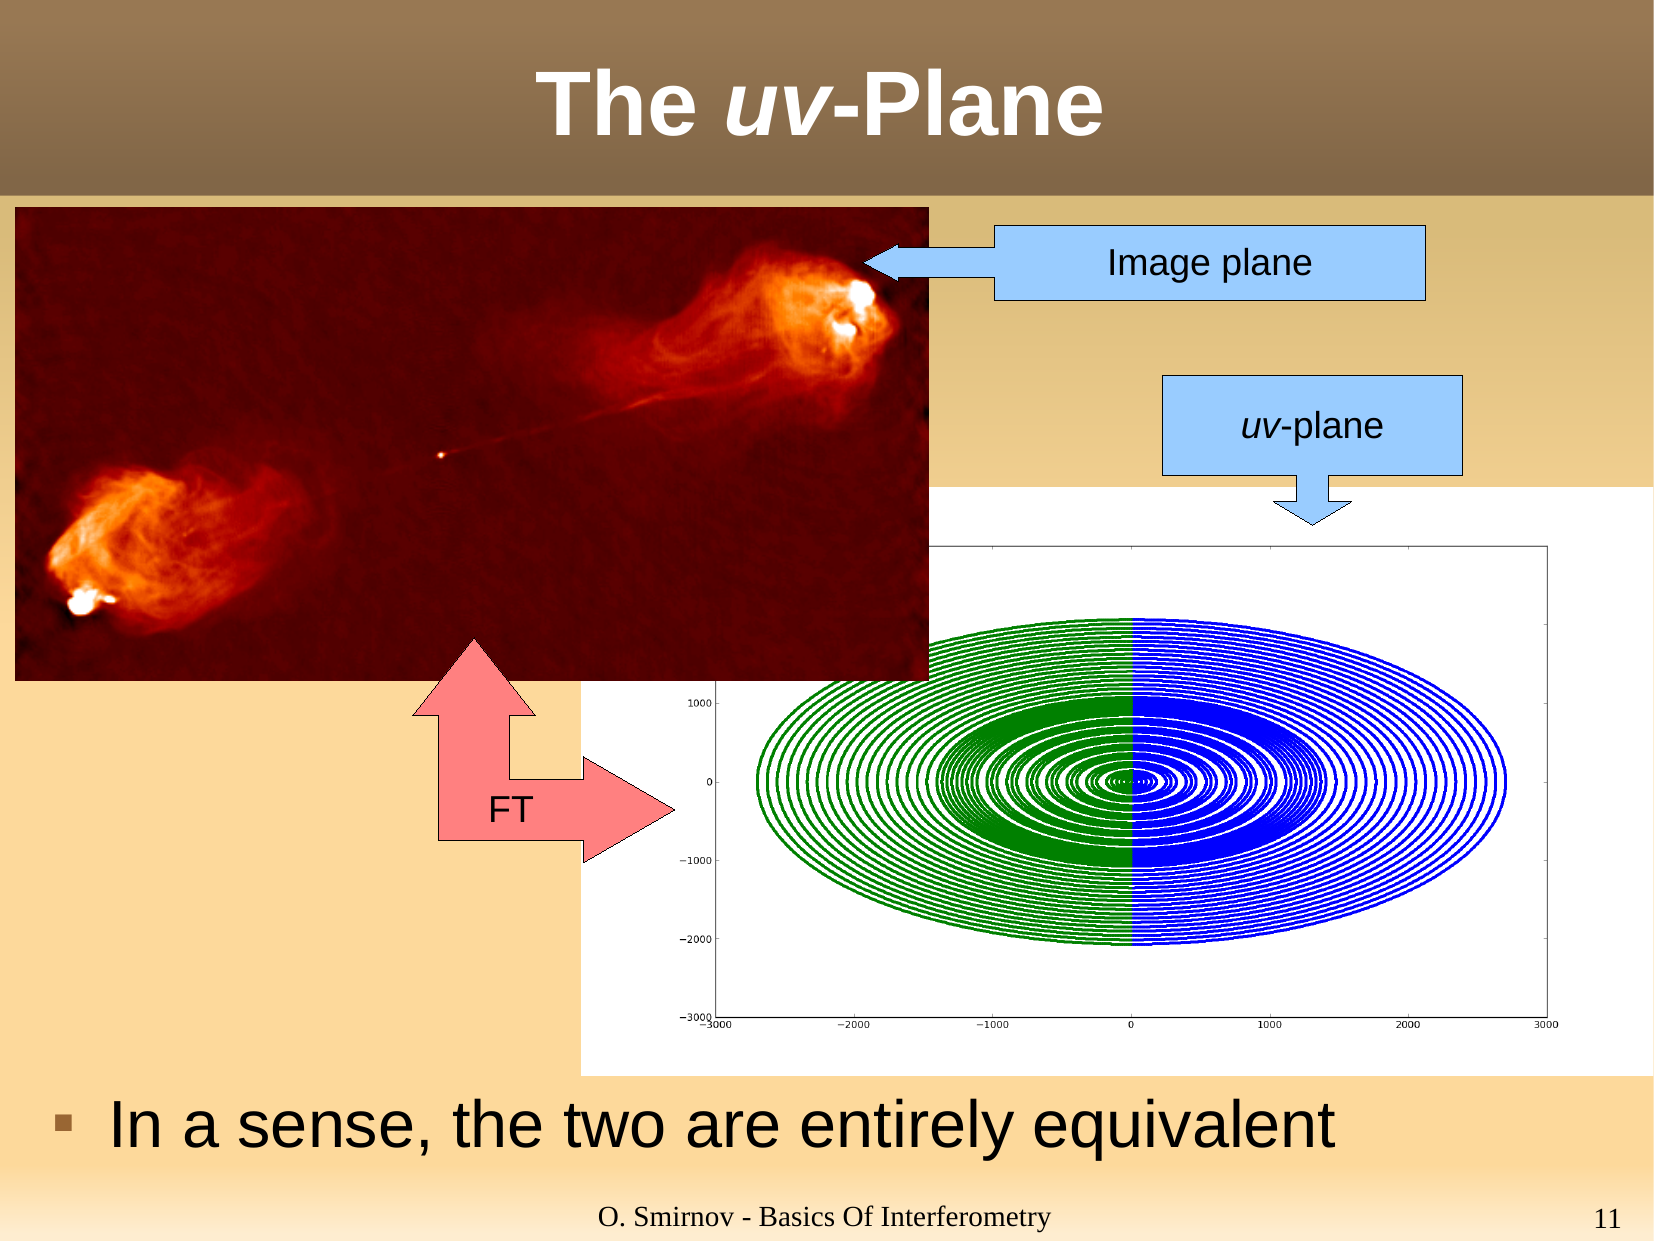

# The uv-Plane
Image plane
uv-plane
FT
In a sense, the two are entirely equivalent
O. Smirnov - Basics Of Interferometry
11